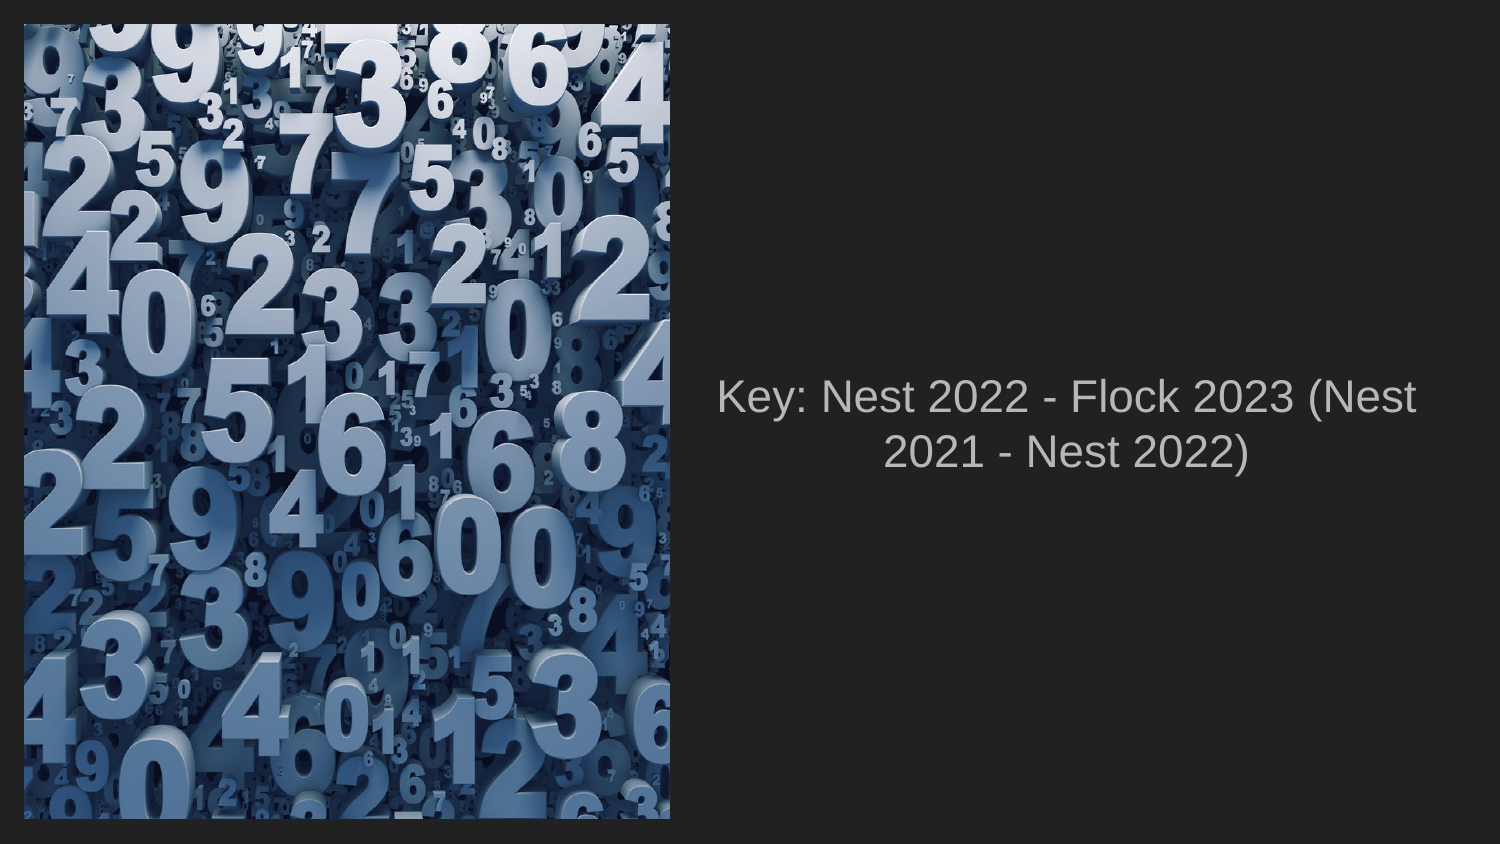

Key: Nest 2022 - Flock 2023 (Nest 2021 - Nest 2022)